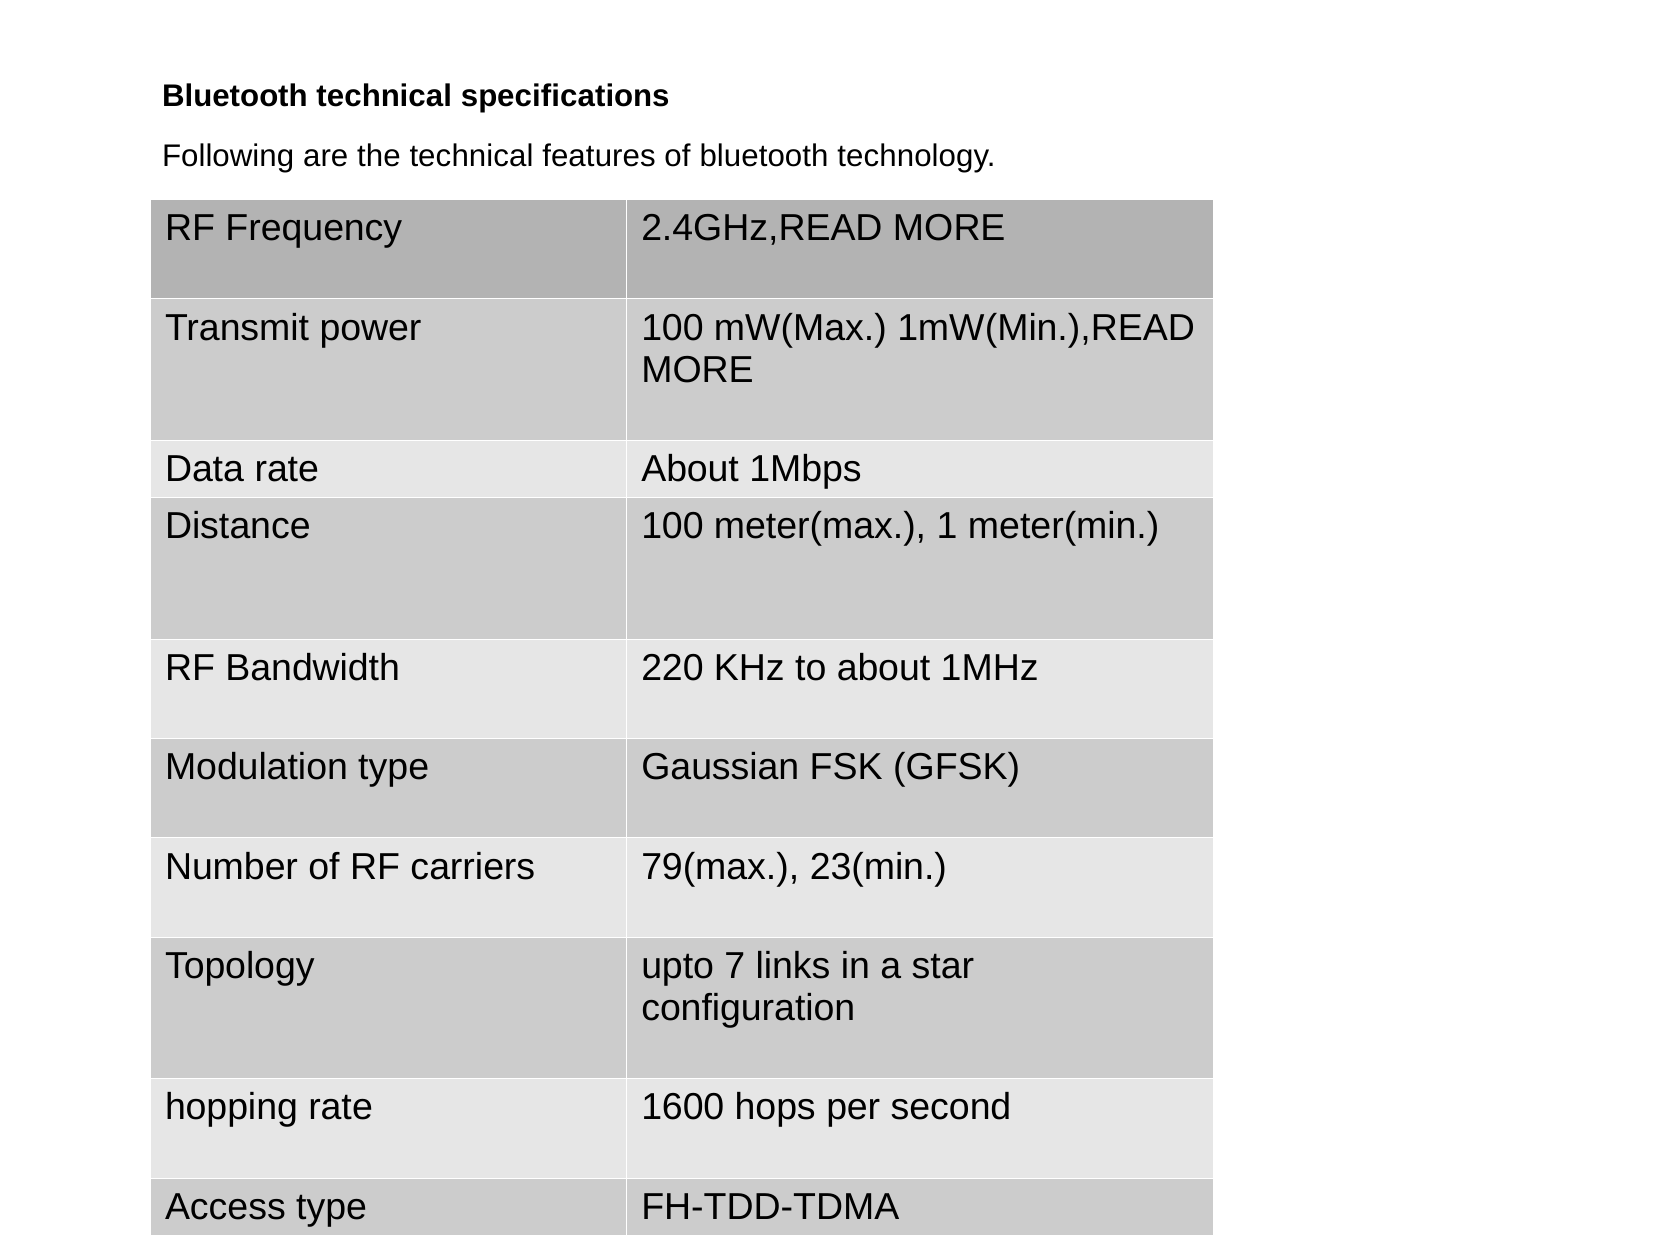

Bluetooth technical specifications
Following are the technical features of bluetooth technology.
| RF Frequency | 2.4GHz,READ MORE |
| --- | --- |
| Transmit power | 100 mW(Max.) 1mW(Min.),READ MORE |
| Data rate | About 1Mbps |
| Distance | 100 meter(max.), 1 meter(min.) |
| RF Bandwidth | 220 KHz to about 1MHz |
| Modulation type | Gaussian FSK (GFSK) |
| Number of RF carriers | 79(max.), 23(min.) |
| Topology | upto 7 links in a star configuration |
| hopping rate | 1600 hops per second |
| Access type | FH-TDD-TDMA |